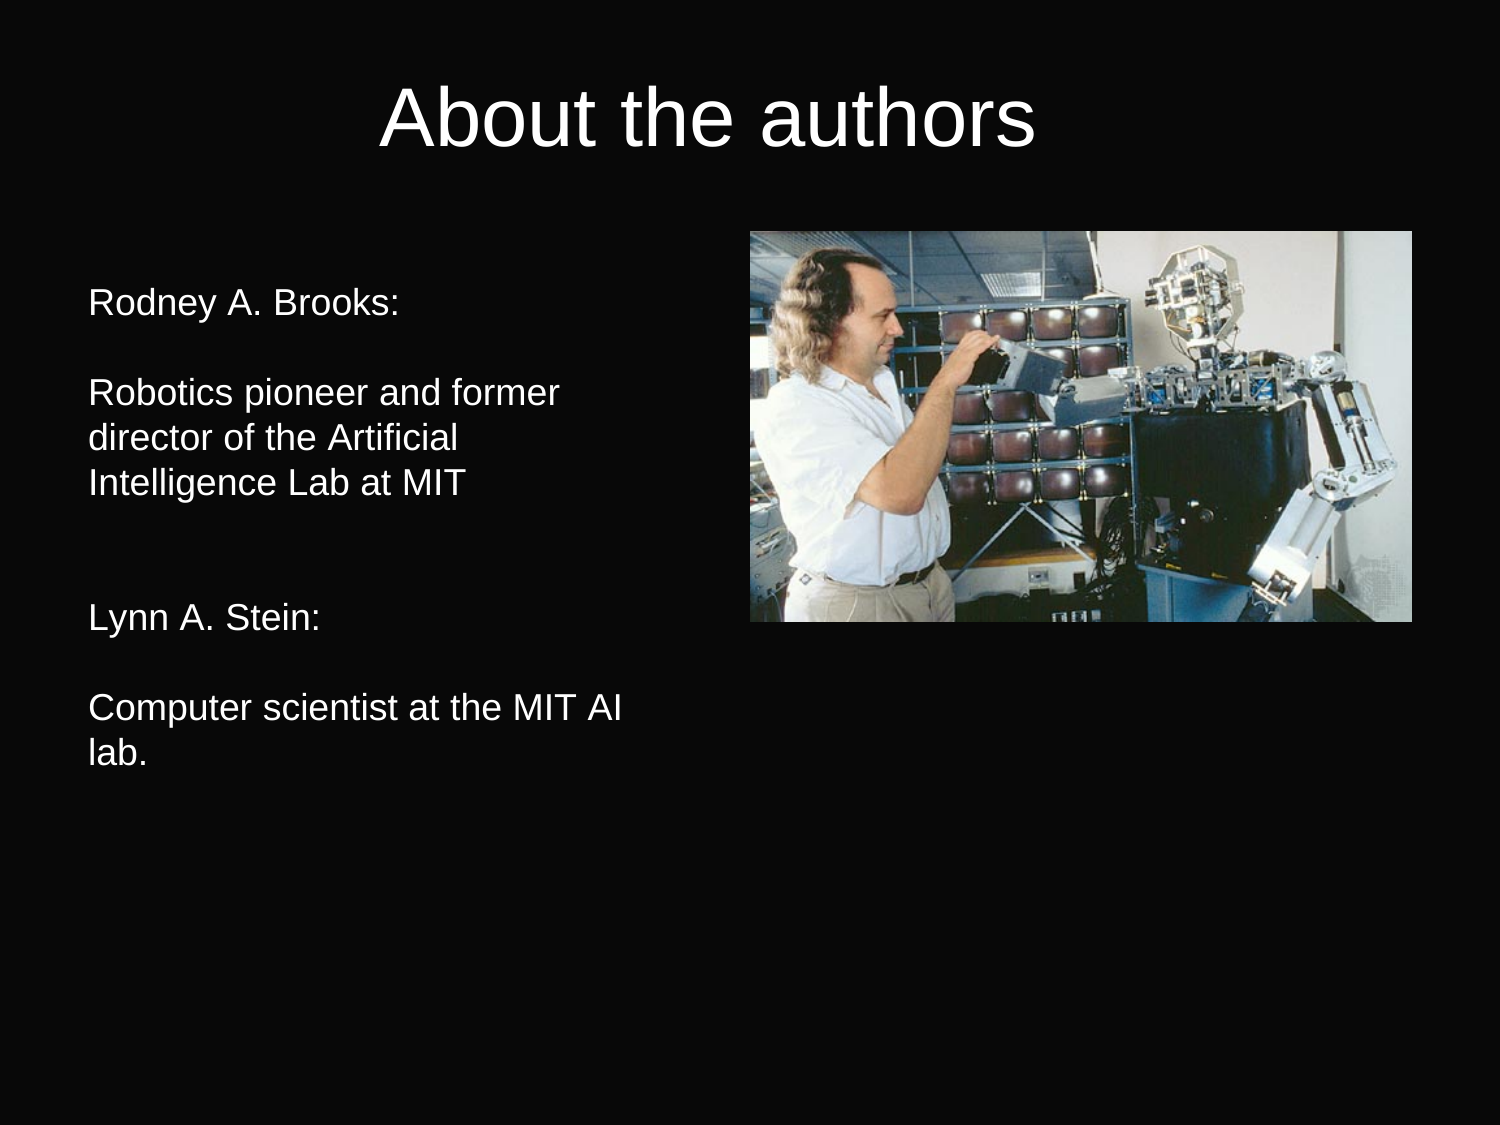

About the authors
#
Rodney A. Brooks:
Robotics pioneer and former director of the Artificial Intelligence Lab at MIT
Lynn A. Stein:
Computer scientist at the MIT AI lab.